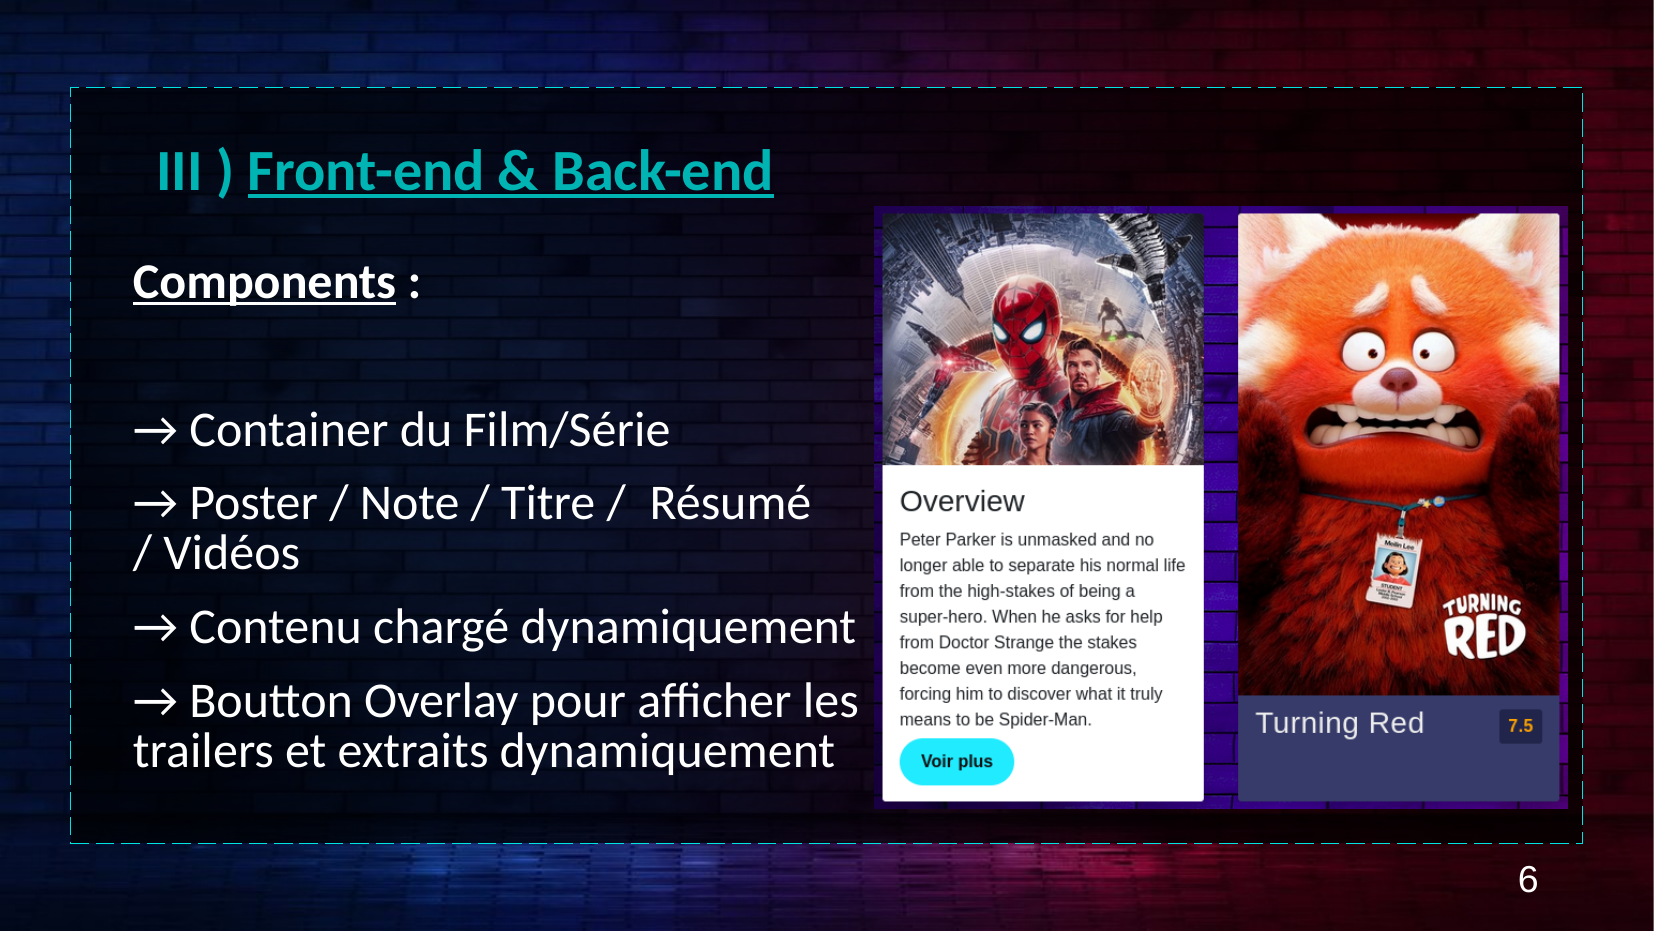

III ) Front-end & Back-end
Components :
→ Container du Film/Série
→ Poster / Note / Titre / 	Résumé / Vidéos
→ Contenu chargé dynamiquement
→ Boutton Overlay pour afficher les trailers et extraits dynamiquement